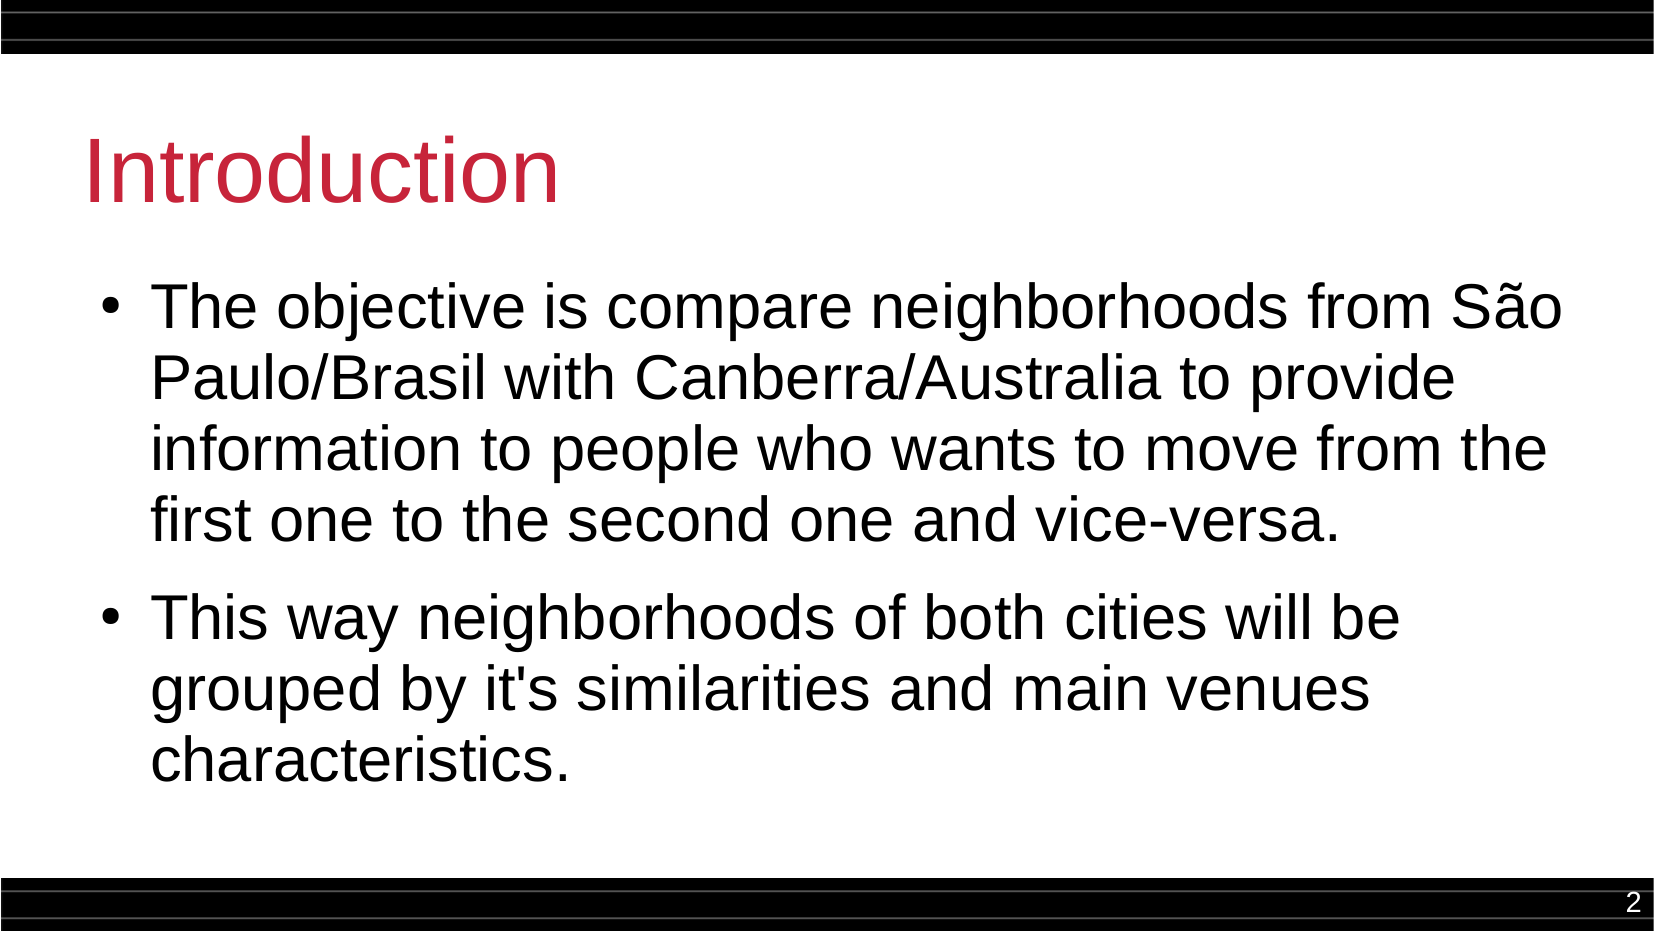

# Introduction
The objective is compare neighborhoods from São Paulo/Brasil with Canberra/Australia to provide information to people who wants to move from the first one to the second one and vice-versa.
This way neighborhoods of both cities will be grouped by it's similarities and main venues characteristics.